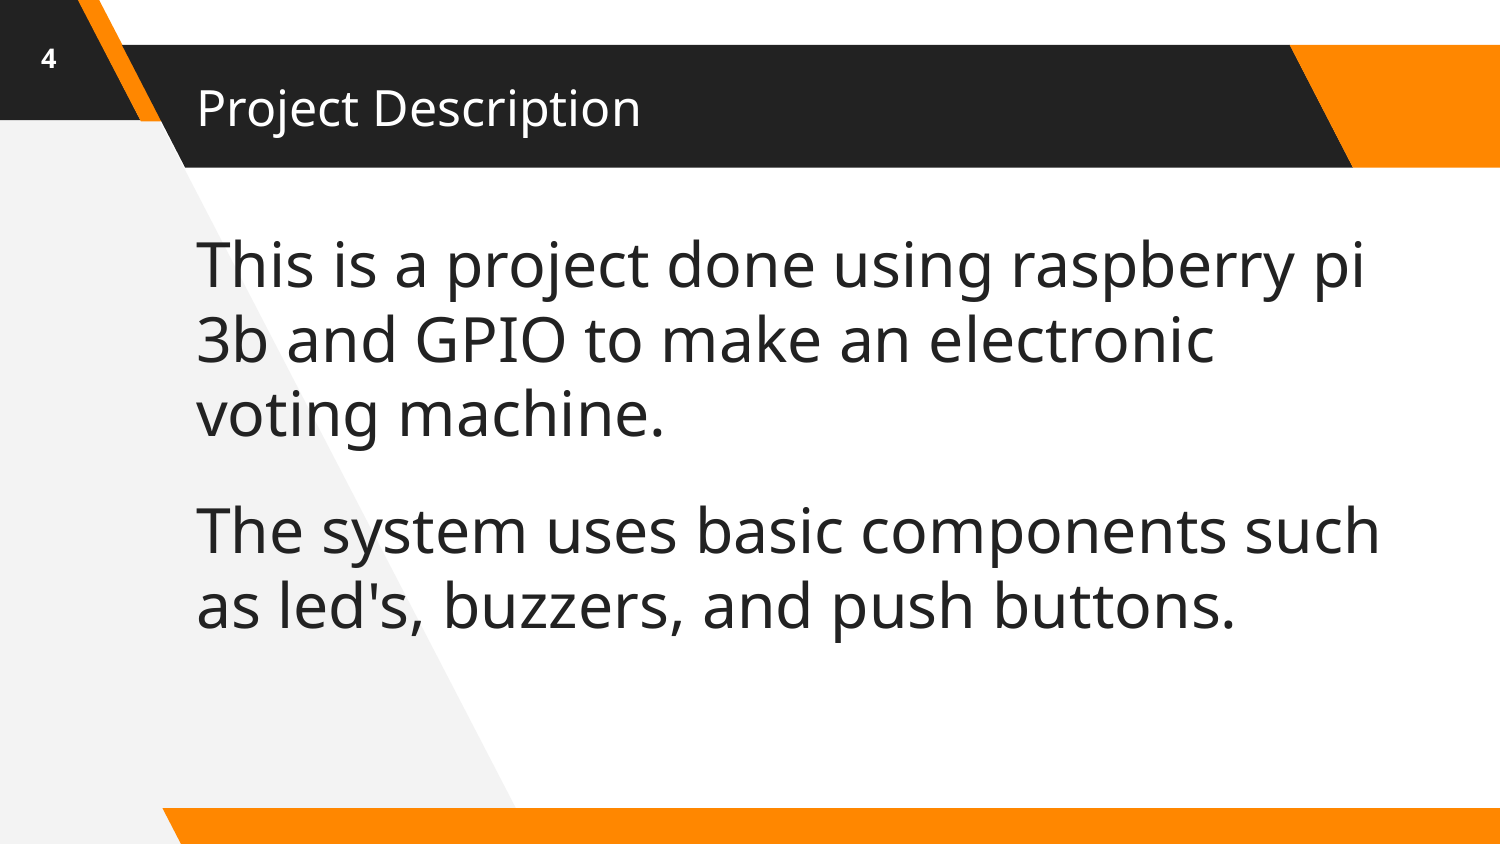

# Project Description
This is a project done using raspberry pi 3b and GPIO to make an electronic voting machine.
The system uses basic components such as led's, buzzers, and push buttons.